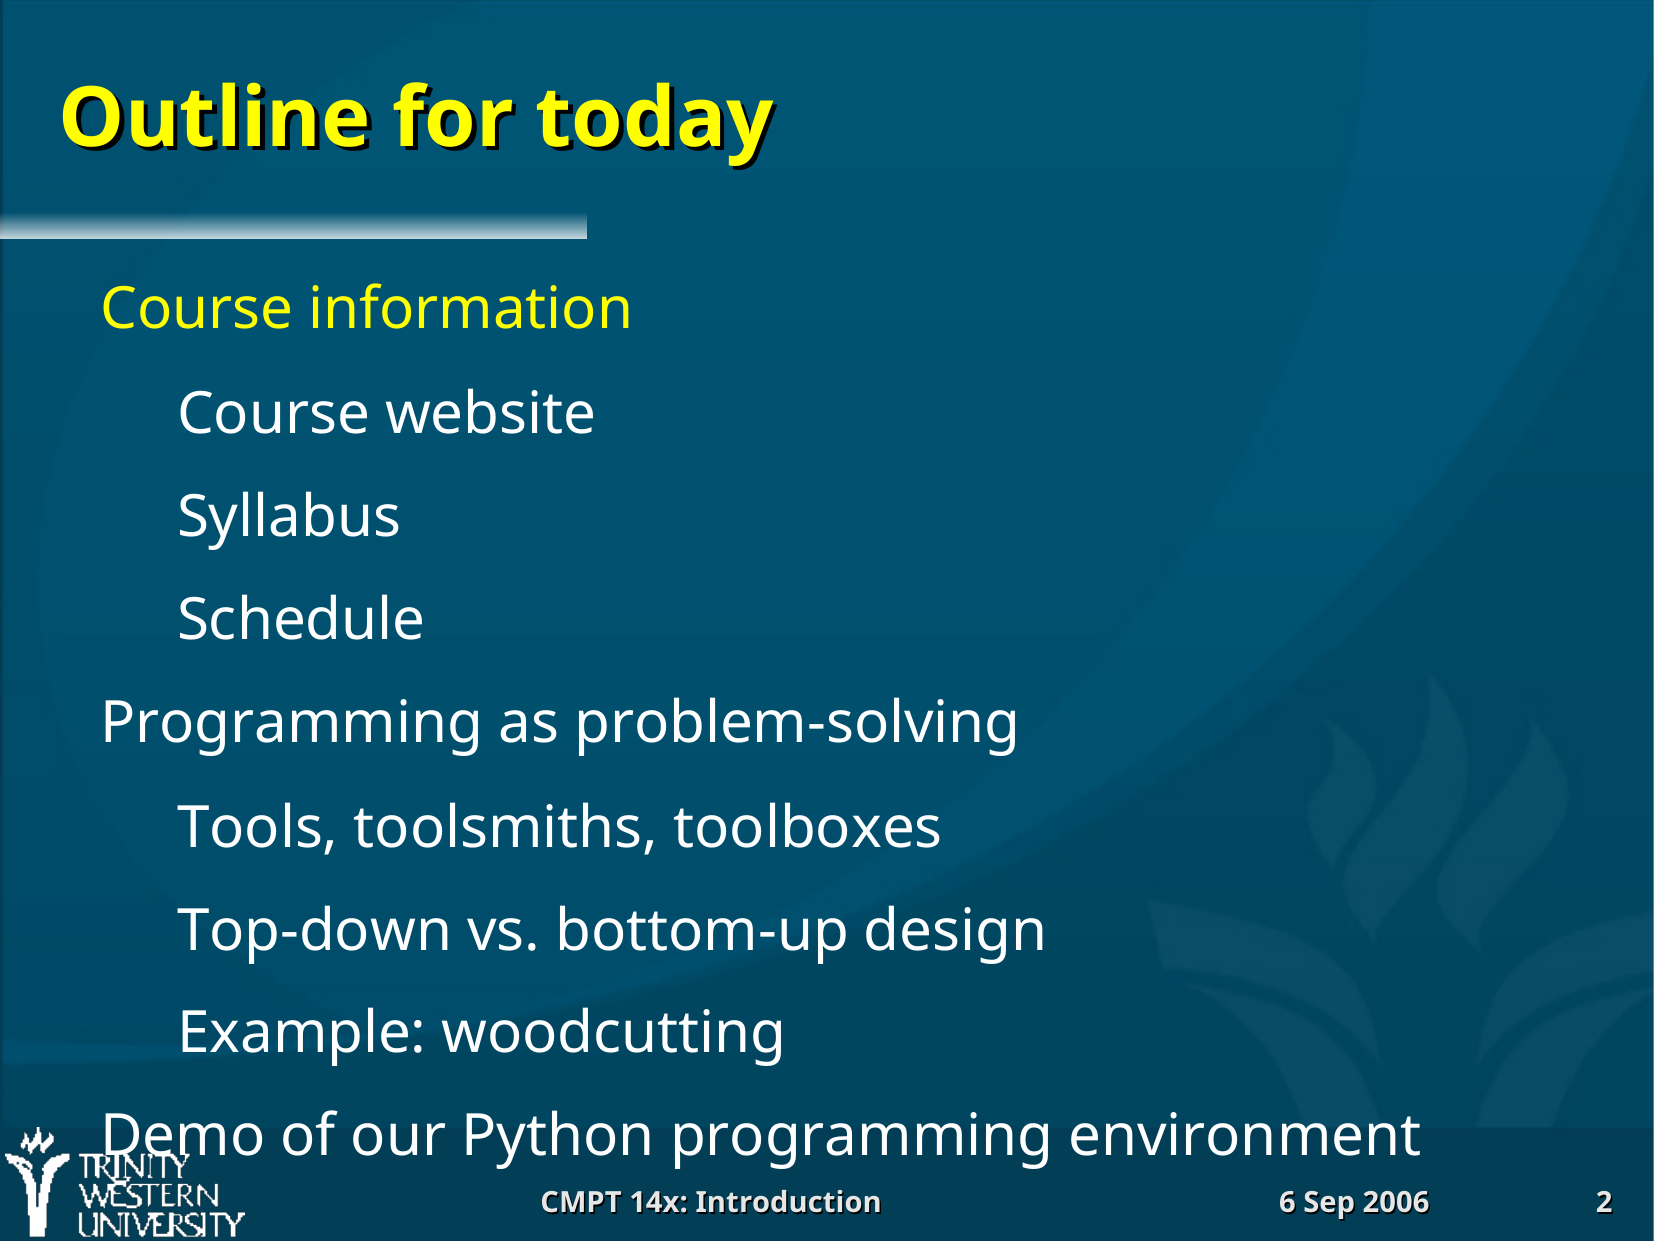

# Outline for today
Course information
Course website
Syllabus
Schedule
Programming as problem-solving
Tools, toolsmiths, toolboxes
Top-down vs. bottom-up design
Example: woodcutting
Demo of our Python programming environment
CMPT 14x: Introduction
6 Sep 2006
2